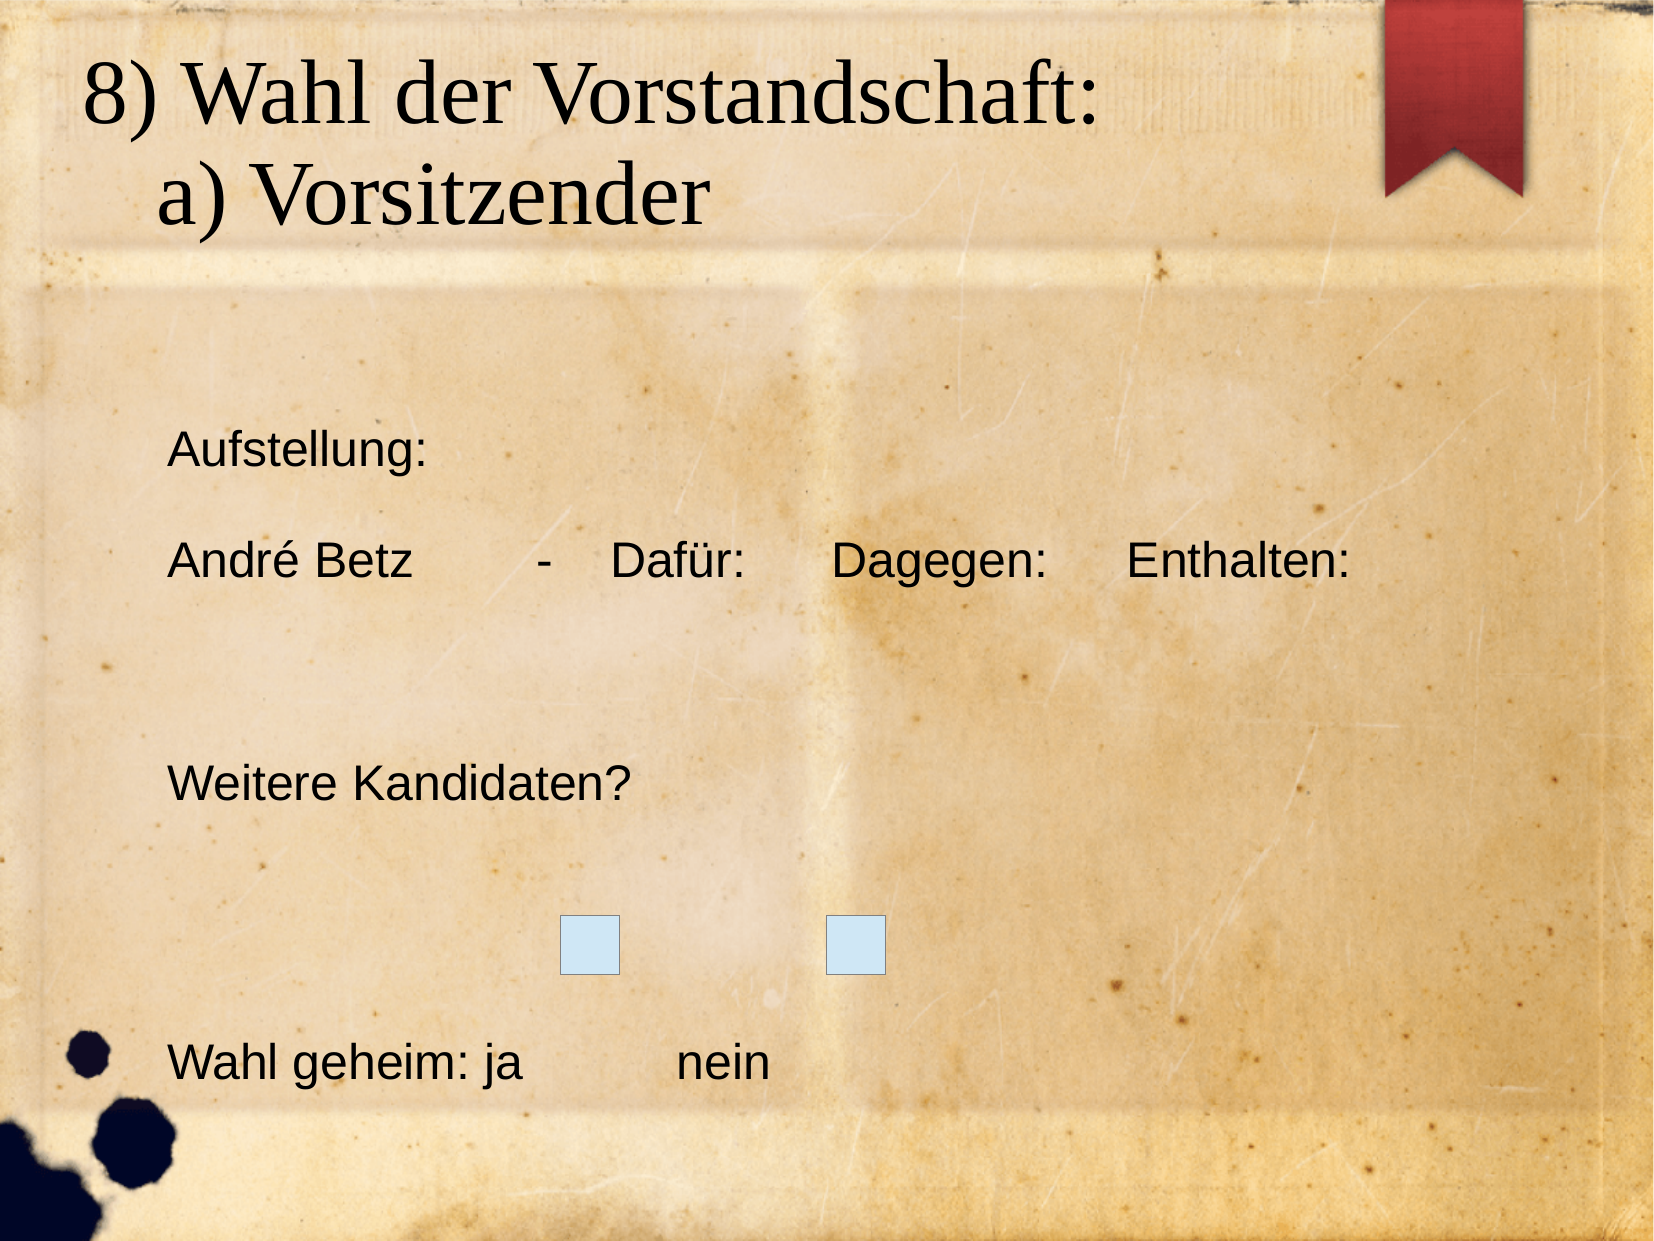

# 8) Wahl der Vorstandschaft: a) Vorsitzender
Aufstellung:
André Betz		-	Dafür:		Dagegen:		Enthalten:
Weitere Kandidaten?
Wahl geheim: ja nein